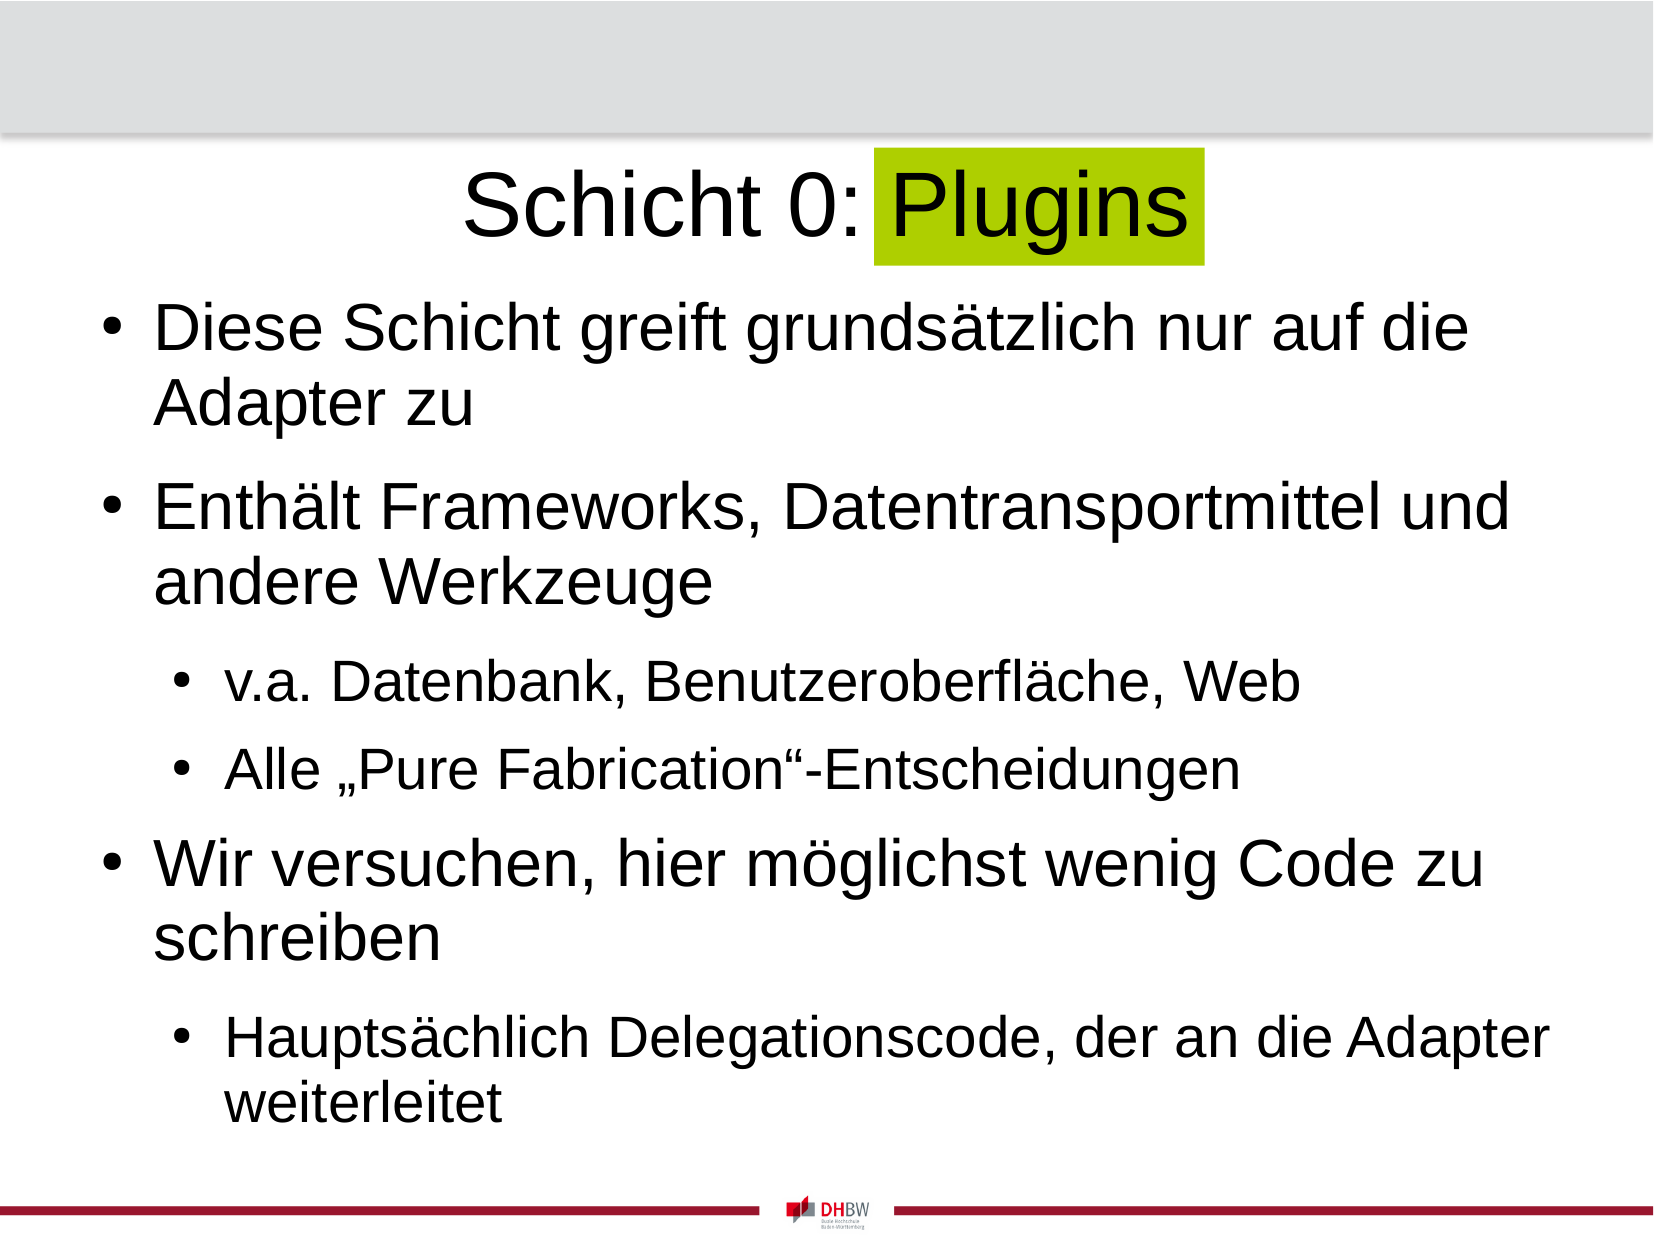

# Schicht 0: Plugins
Diese Schicht greift grundsätzlich nur auf die Adapter zu
Enthält Frameworks, Datentransportmittel und andere Werkzeuge
v.a. Datenbank, Benutzeroberfläche, Web
Alle „Pure Fabrication“-Entscheidungen
Wir versuchen, hier möglichst wenig Code zu schreiben
Hauptsächlich Delegationscode, der an die Adapter weiterleitet